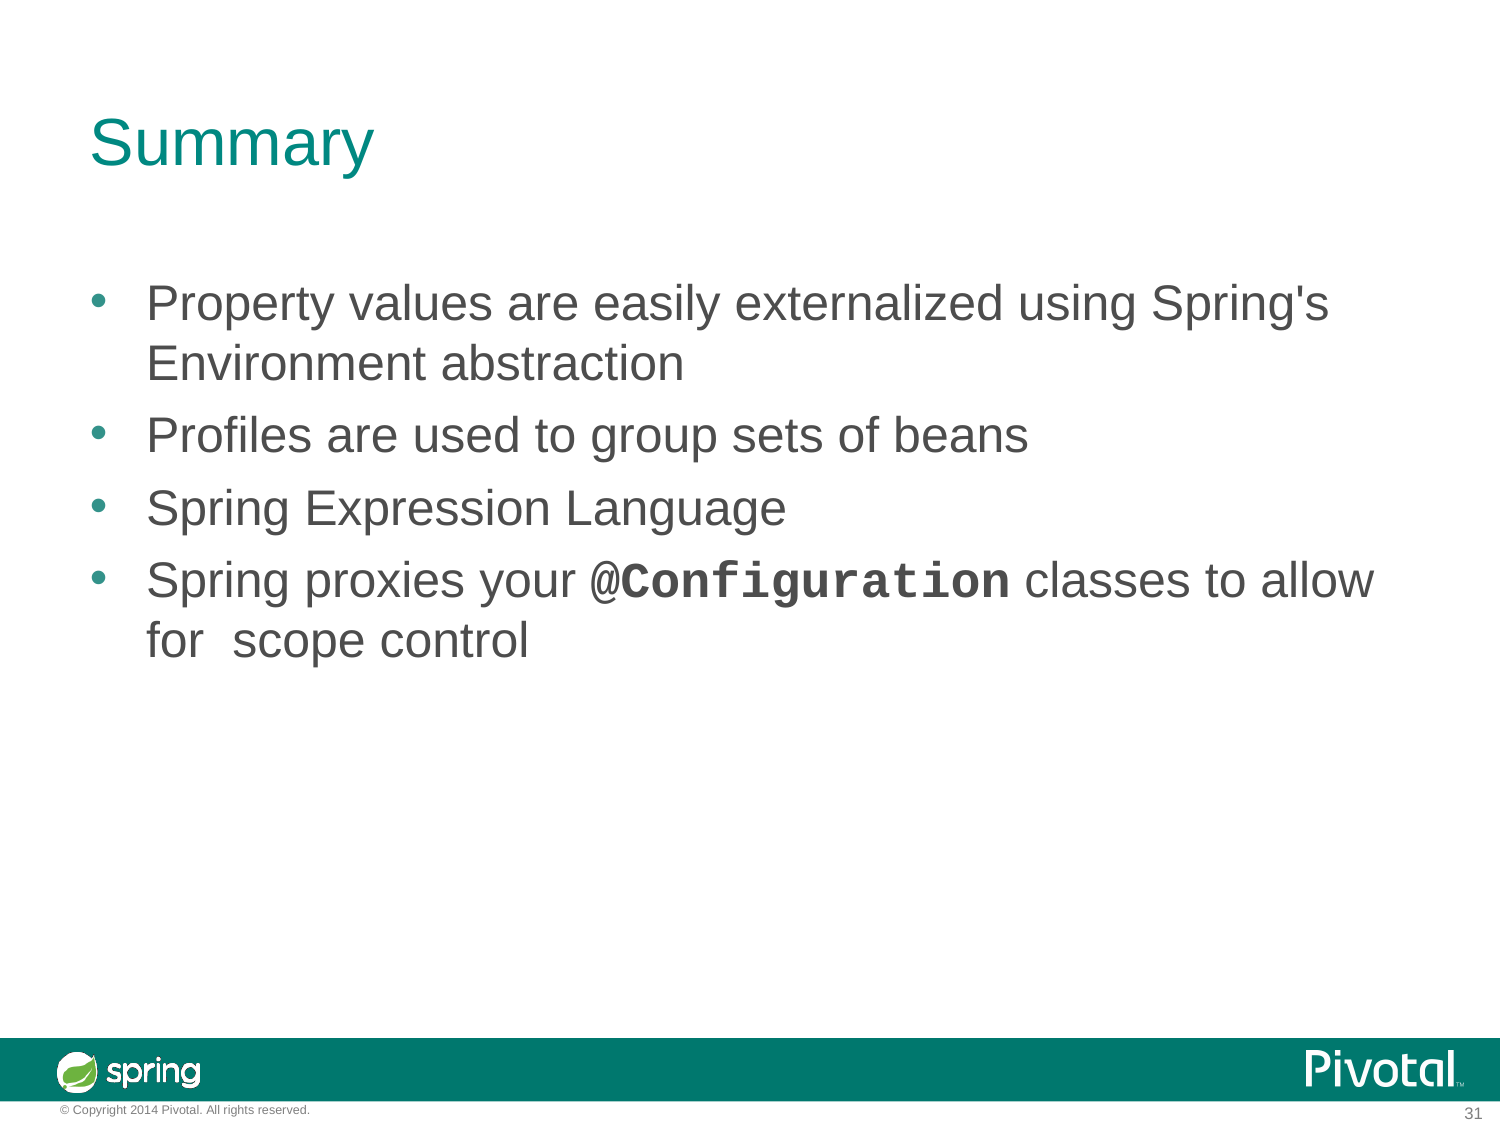

# Summary
Property values are easily externalized using Spring's Environment abstraction
Profiles are used to group sets of beans
Spring Expression Language
Spring proxies your @Configuration classes to allow for scope control